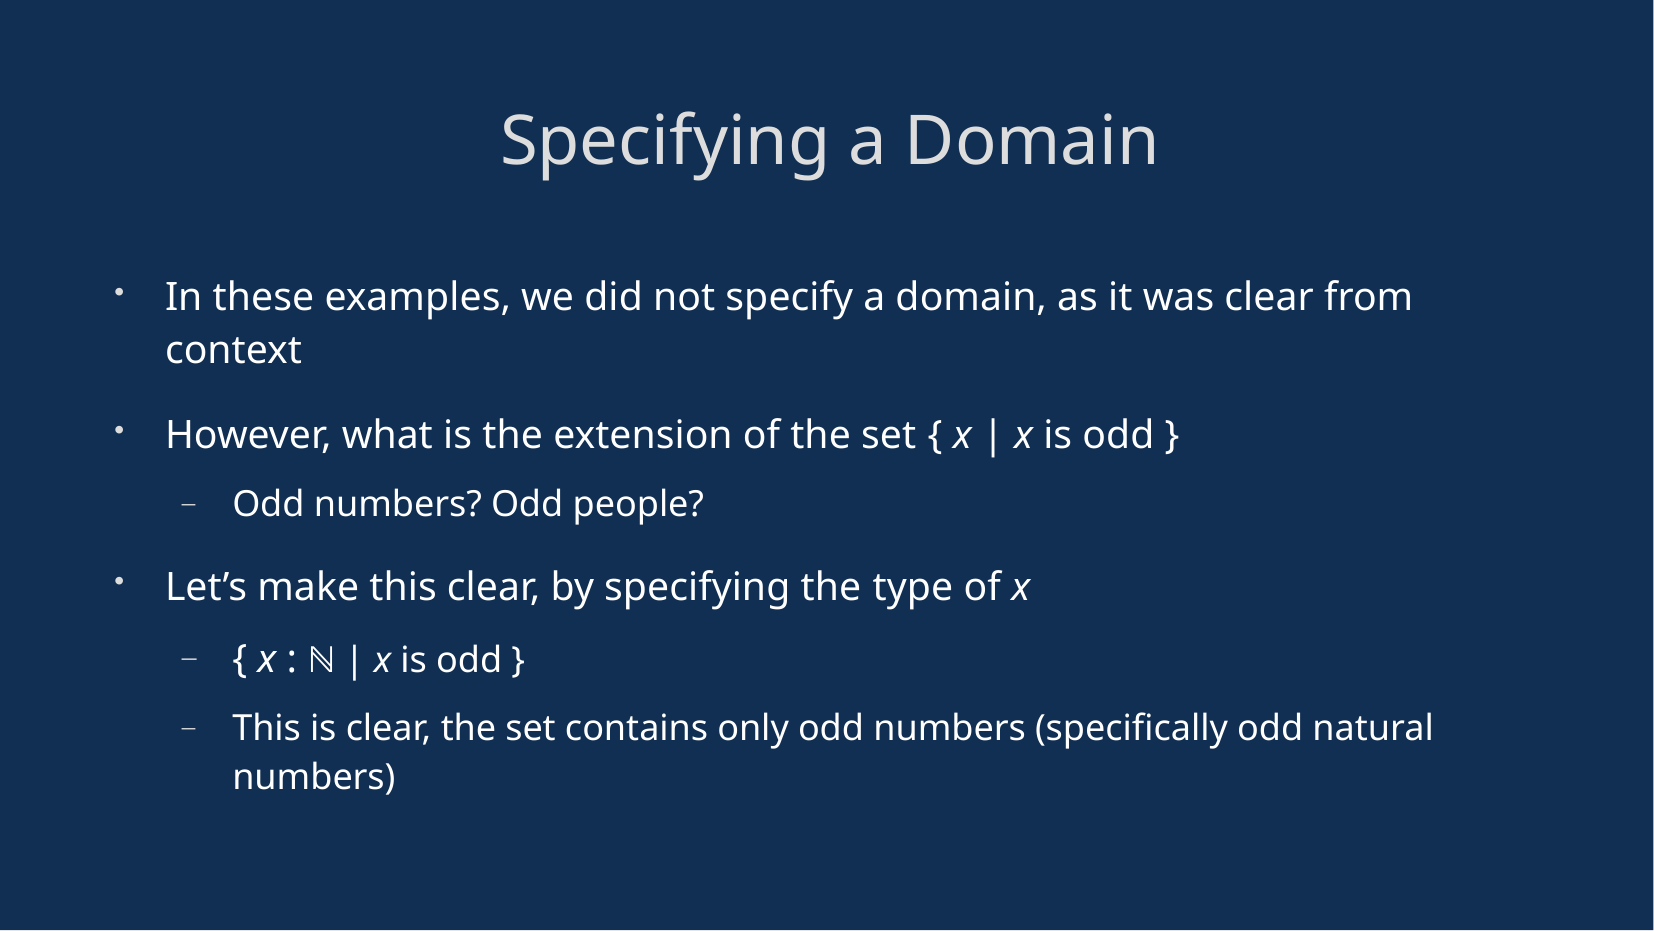

# Specifying a Domain
In these examples, we did not specify a domain, as it was clear from context
However, what is the extension of the set { x | x is odd }
Odd numbers? Odd people?
Let’s make this clear, by specifying the type of x
{ x : ℕ | x is odd }
This is clear, the set contains only odd numbers (specifically odd natural numbers)